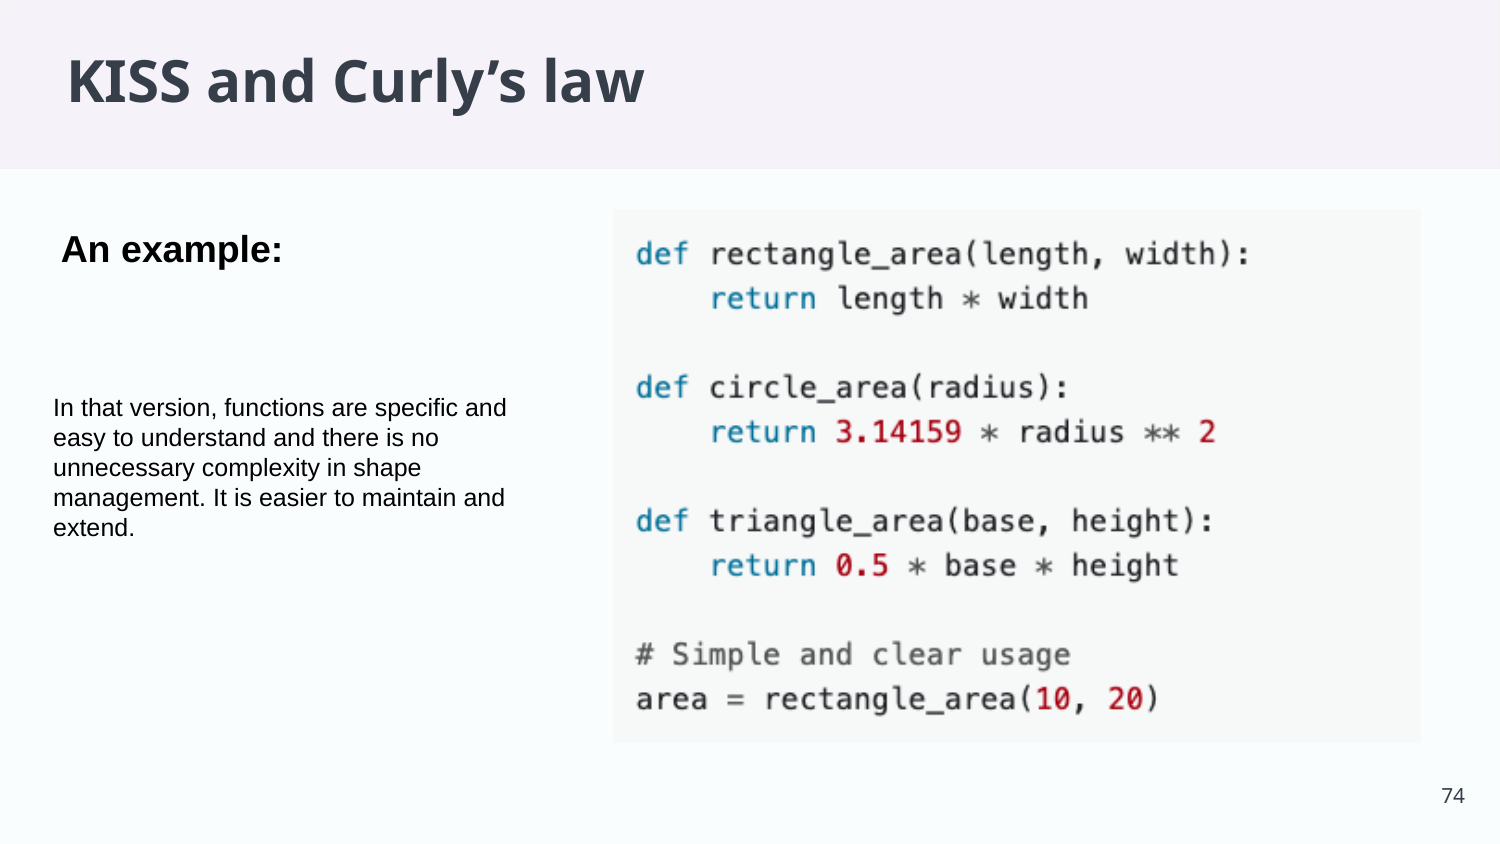

# KISS and Curly’s law
An example:
In that version, functions are specific and easy to understand and there is no unnecessary complexity in shape management. It is easier to maintain and extend.